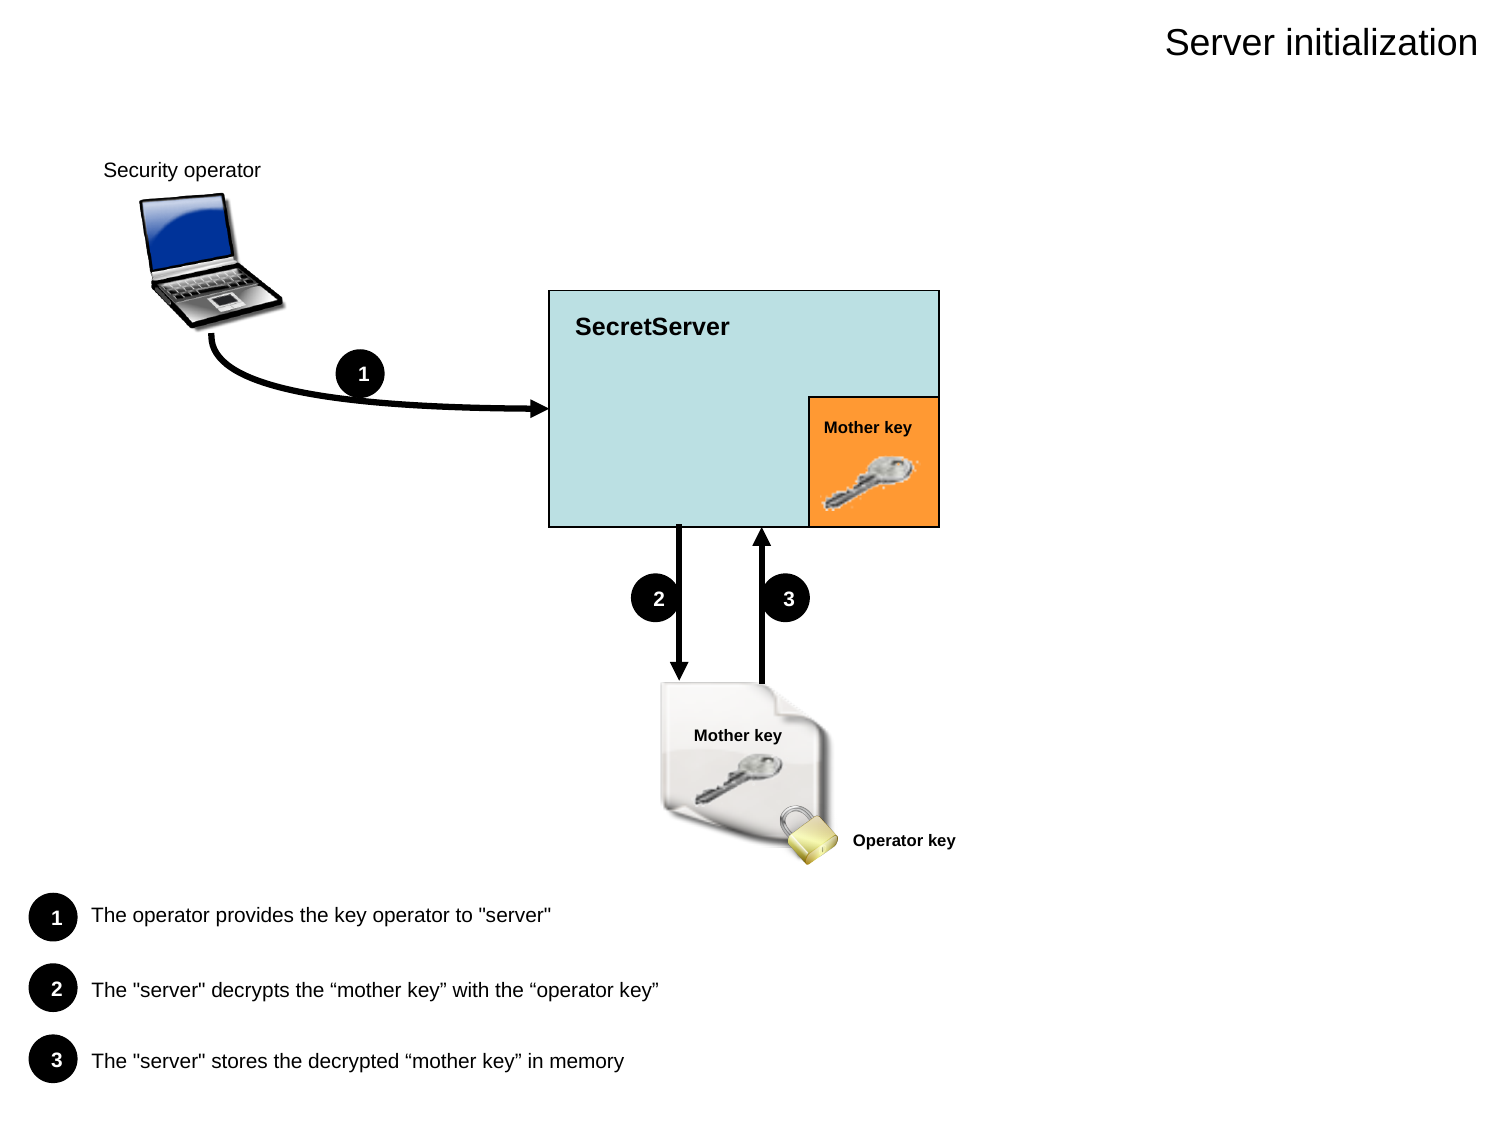

Server initialization
Security operator
SecretServer
1
Mother key
2
3
Mother key
Operator key
1
The operator provides the key operator to "server"
2
The "server" decrypts the “mother key” with the “operator key”
3
The "server" stores the decrypted “mother key” in memory